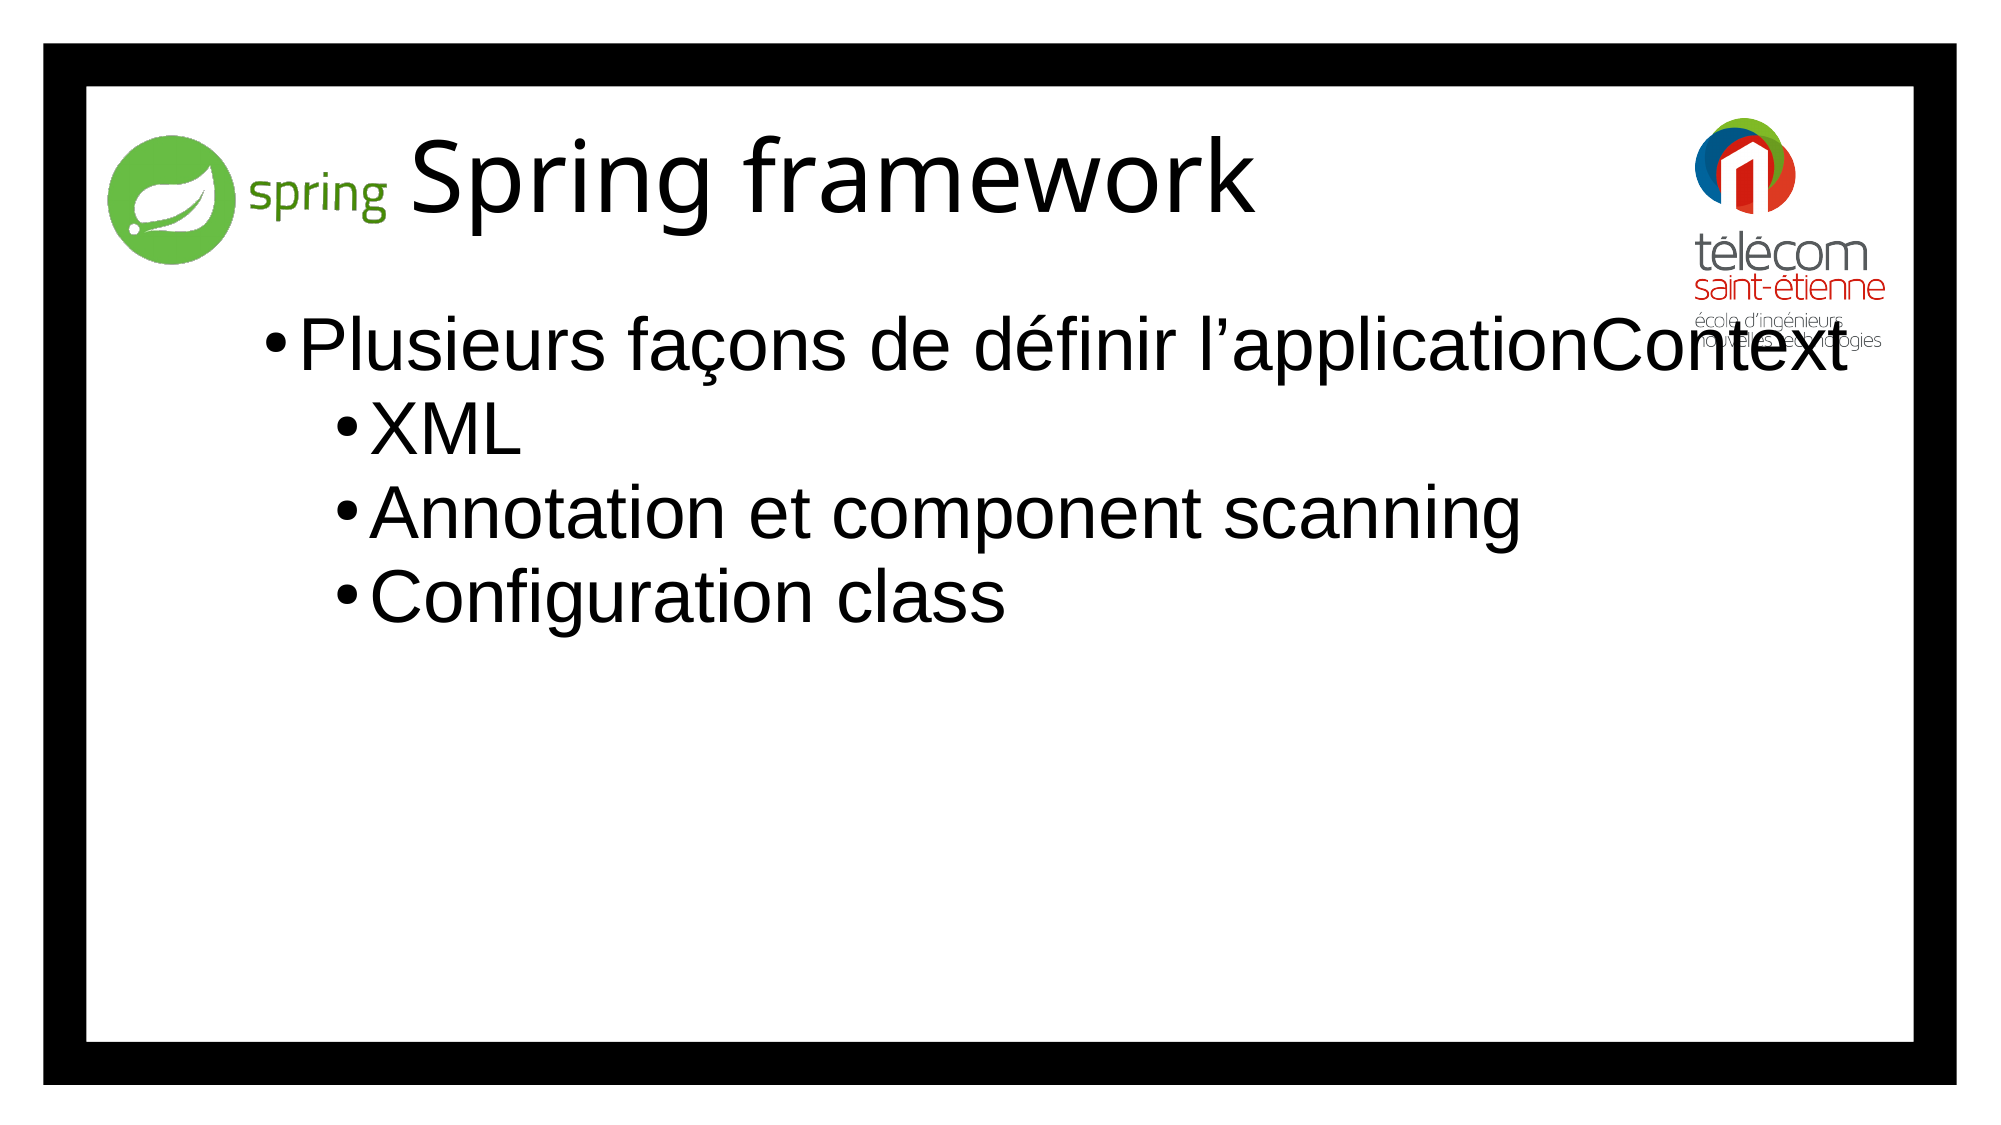

# Spring framework
Plusieurs façons de définir l’applicationContext
XML
Annotation et component scanning
Configuration class